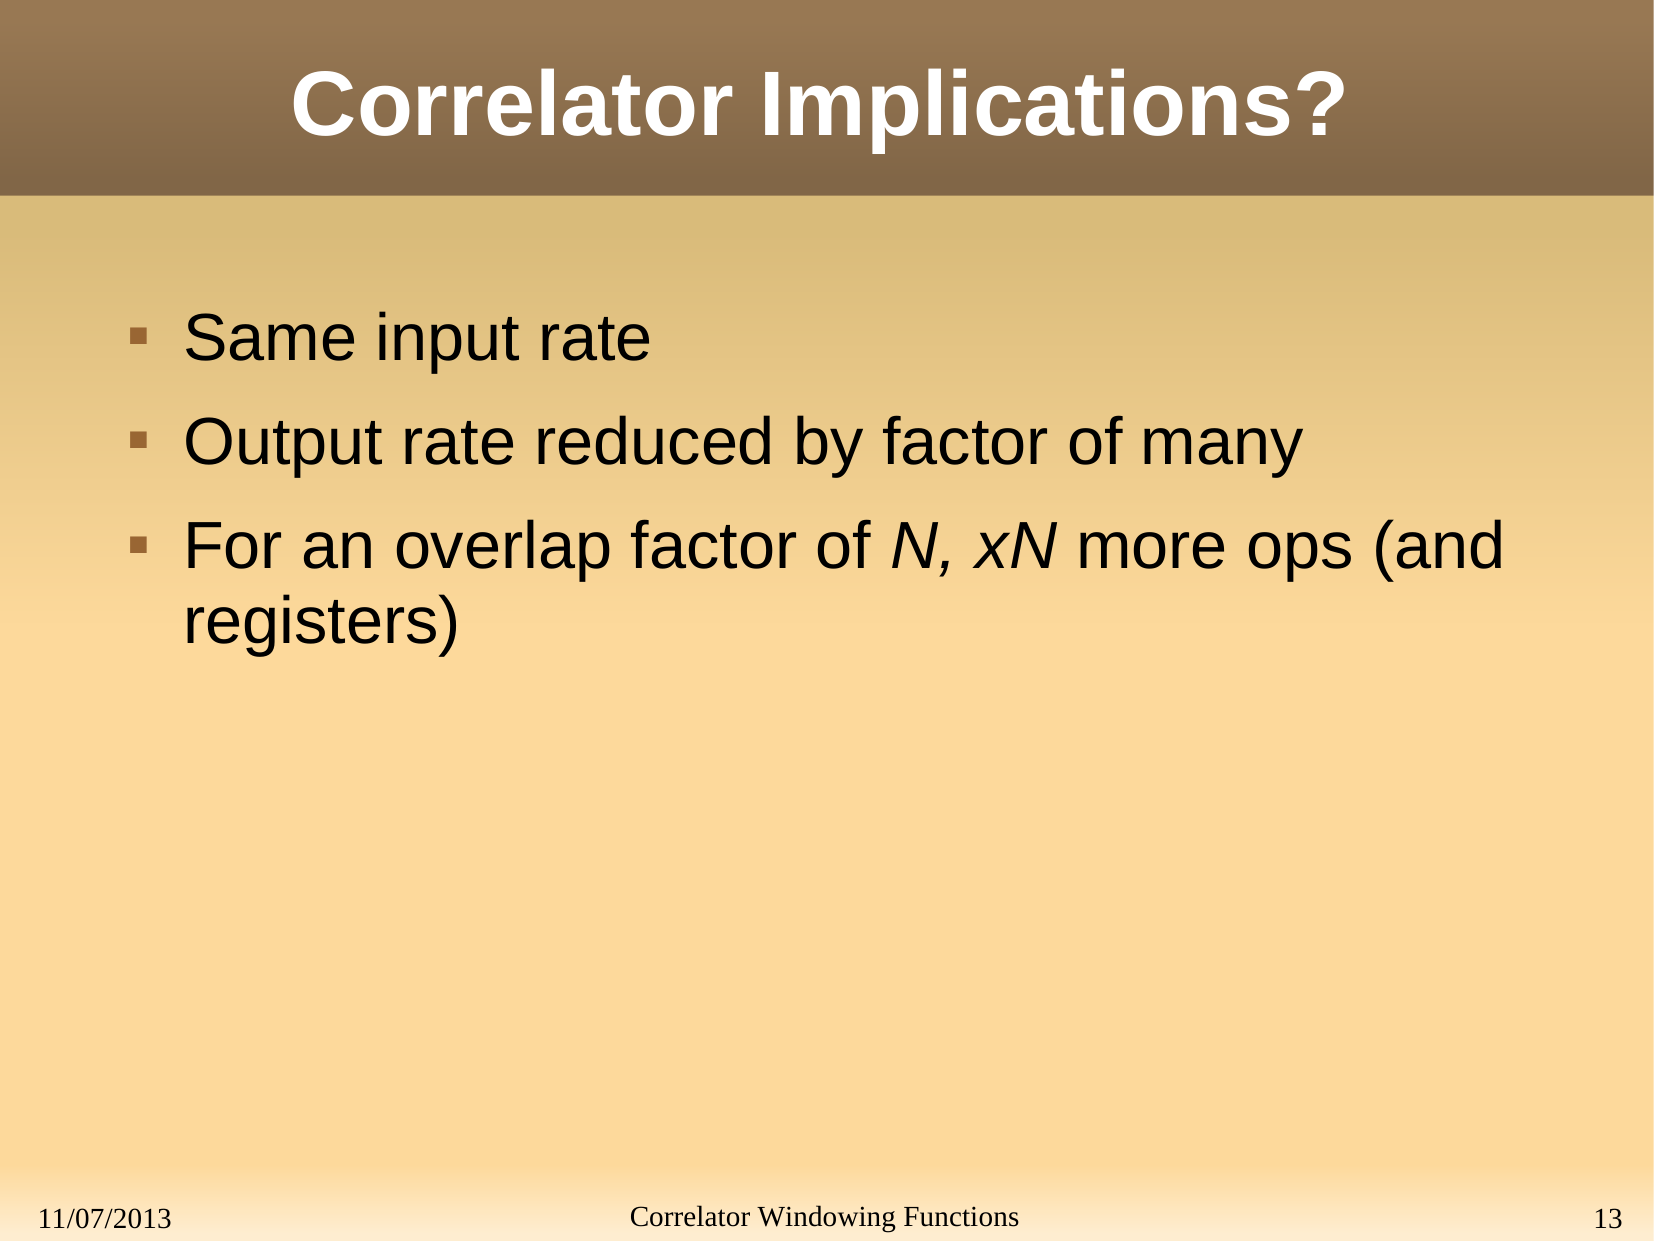

# Correlator Implications?
Same input rate
Output rate reduced by factor of many
For an overlap factor of N, xN more ops (and registers)
Correlator Windowing Functions
11/07/2013
13